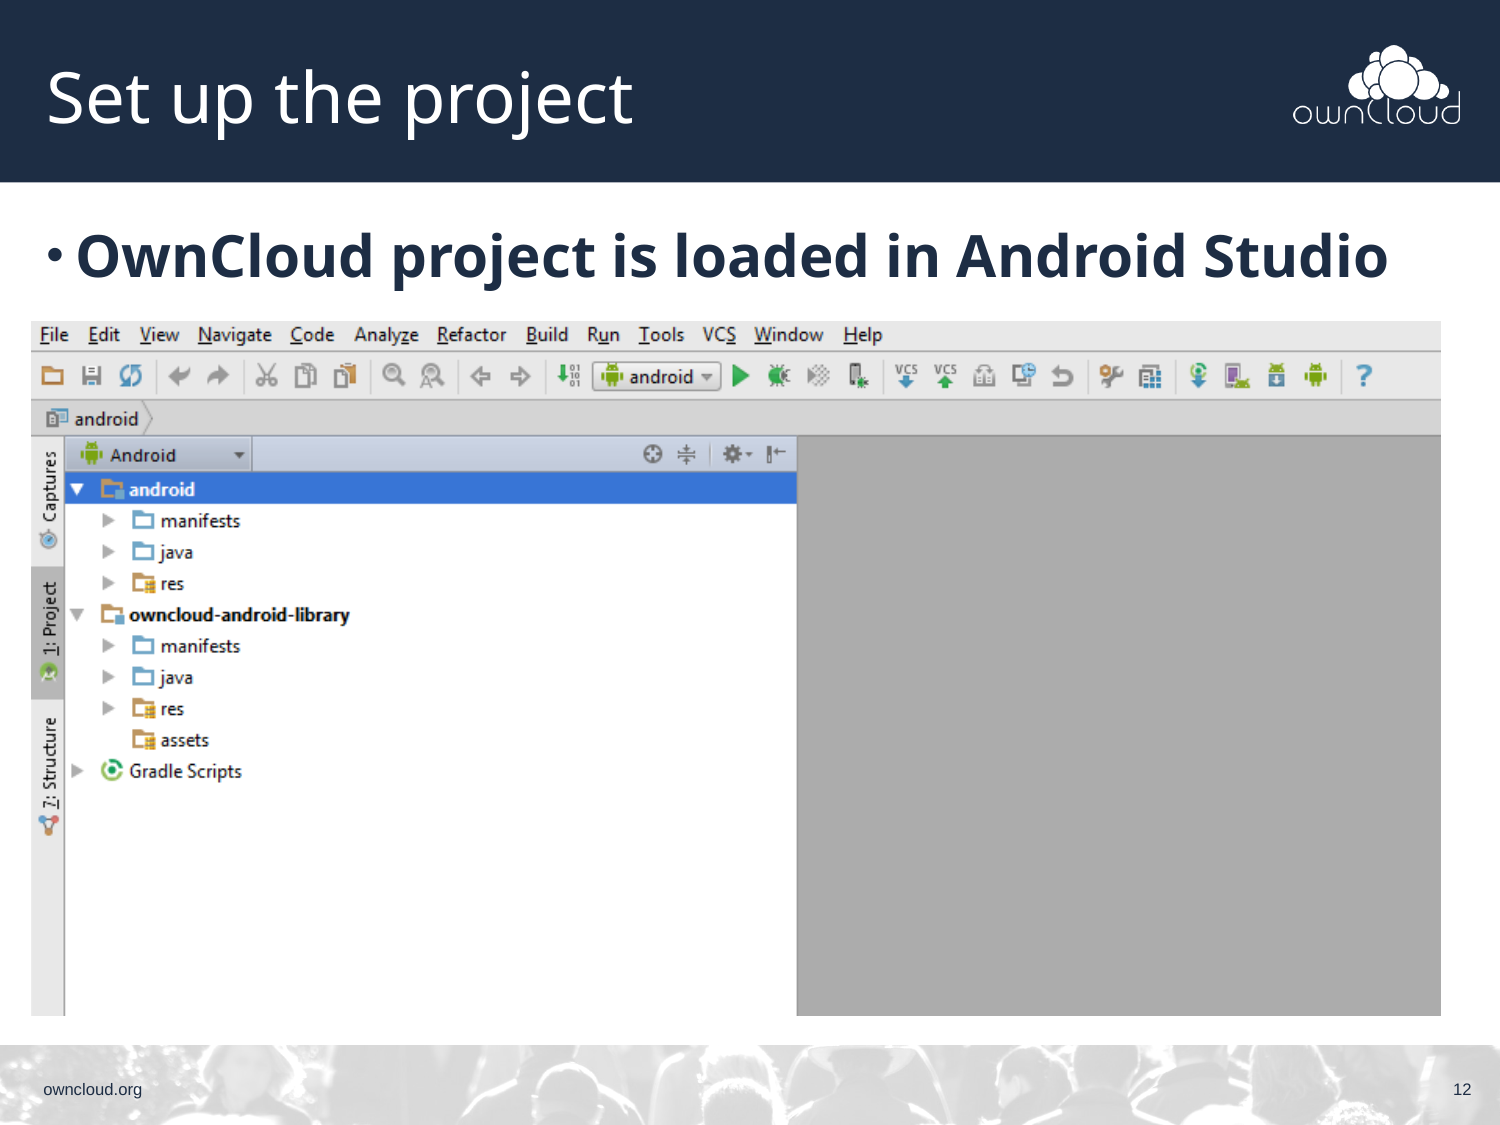

# Set up the project
OwnCloud project is loaded in Android Studio